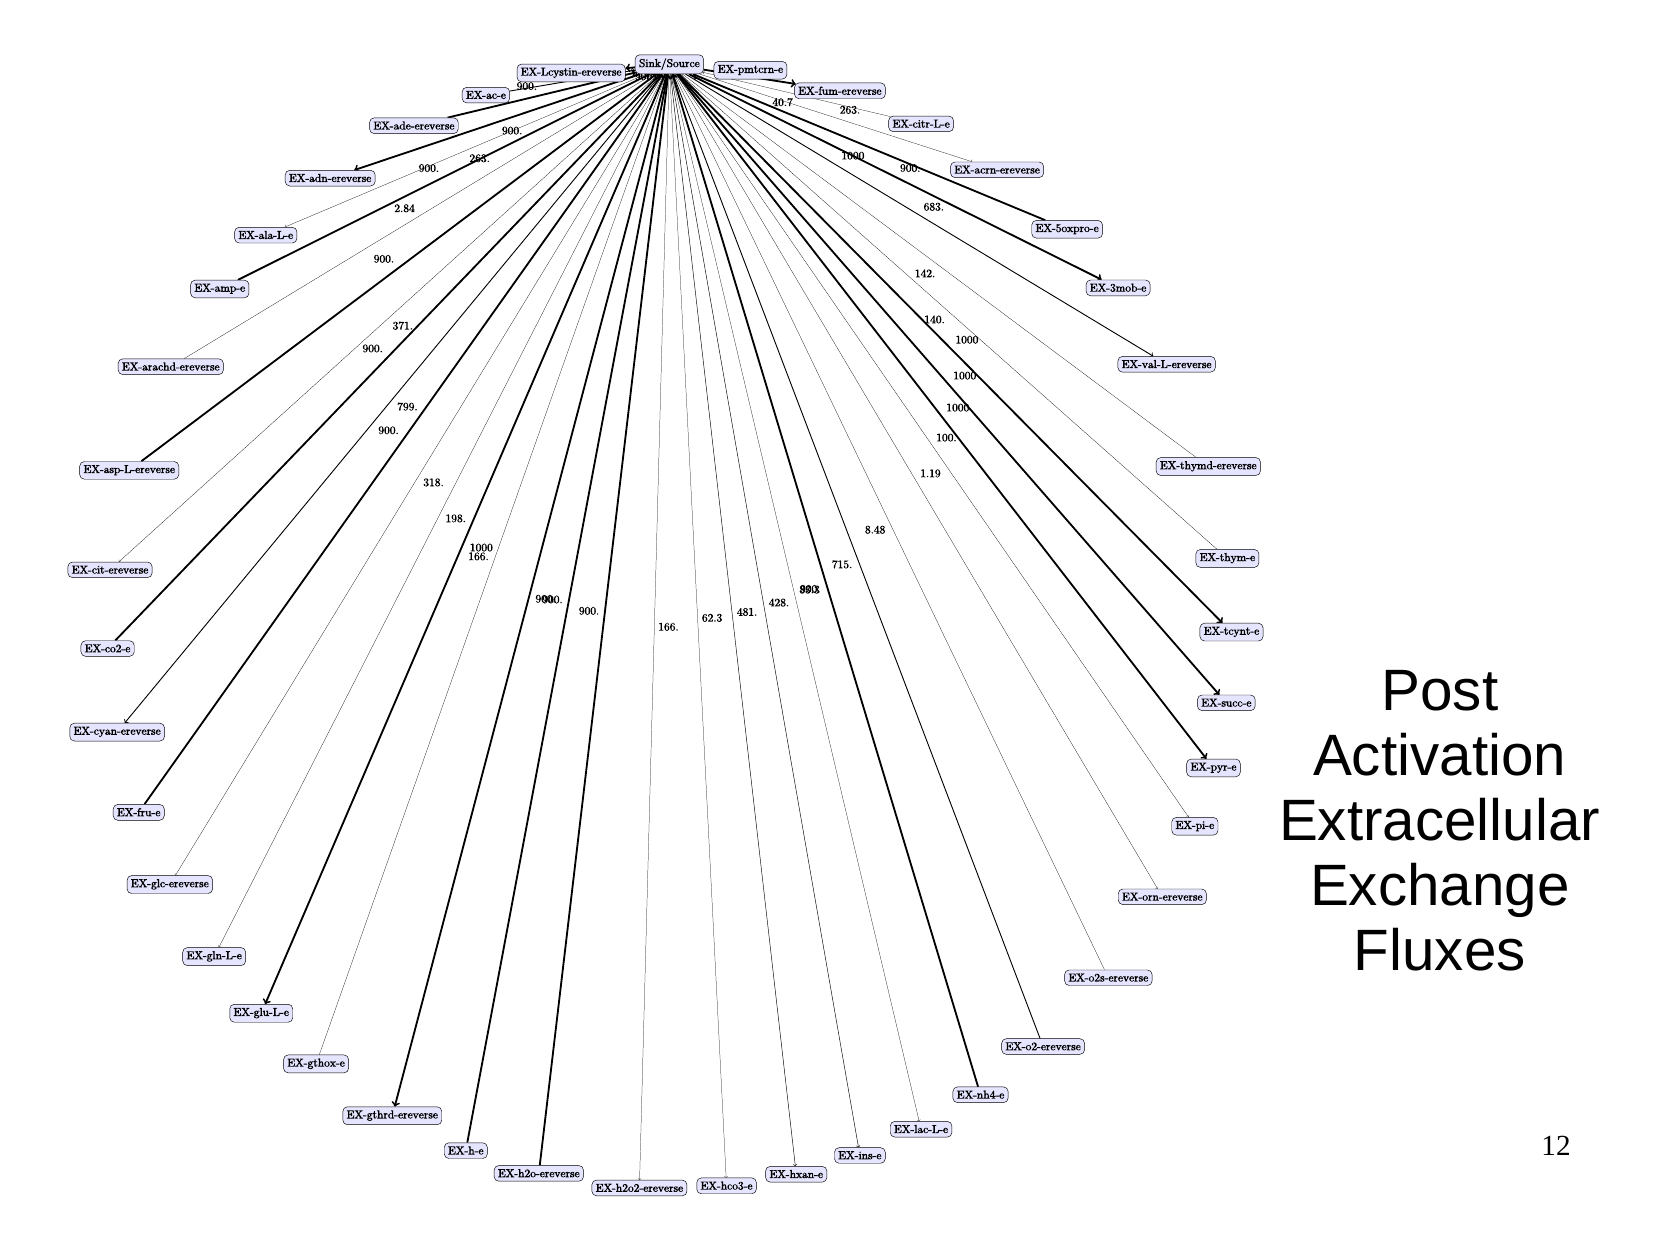

# Post Activation Extracellular Exchange Fluxes
12